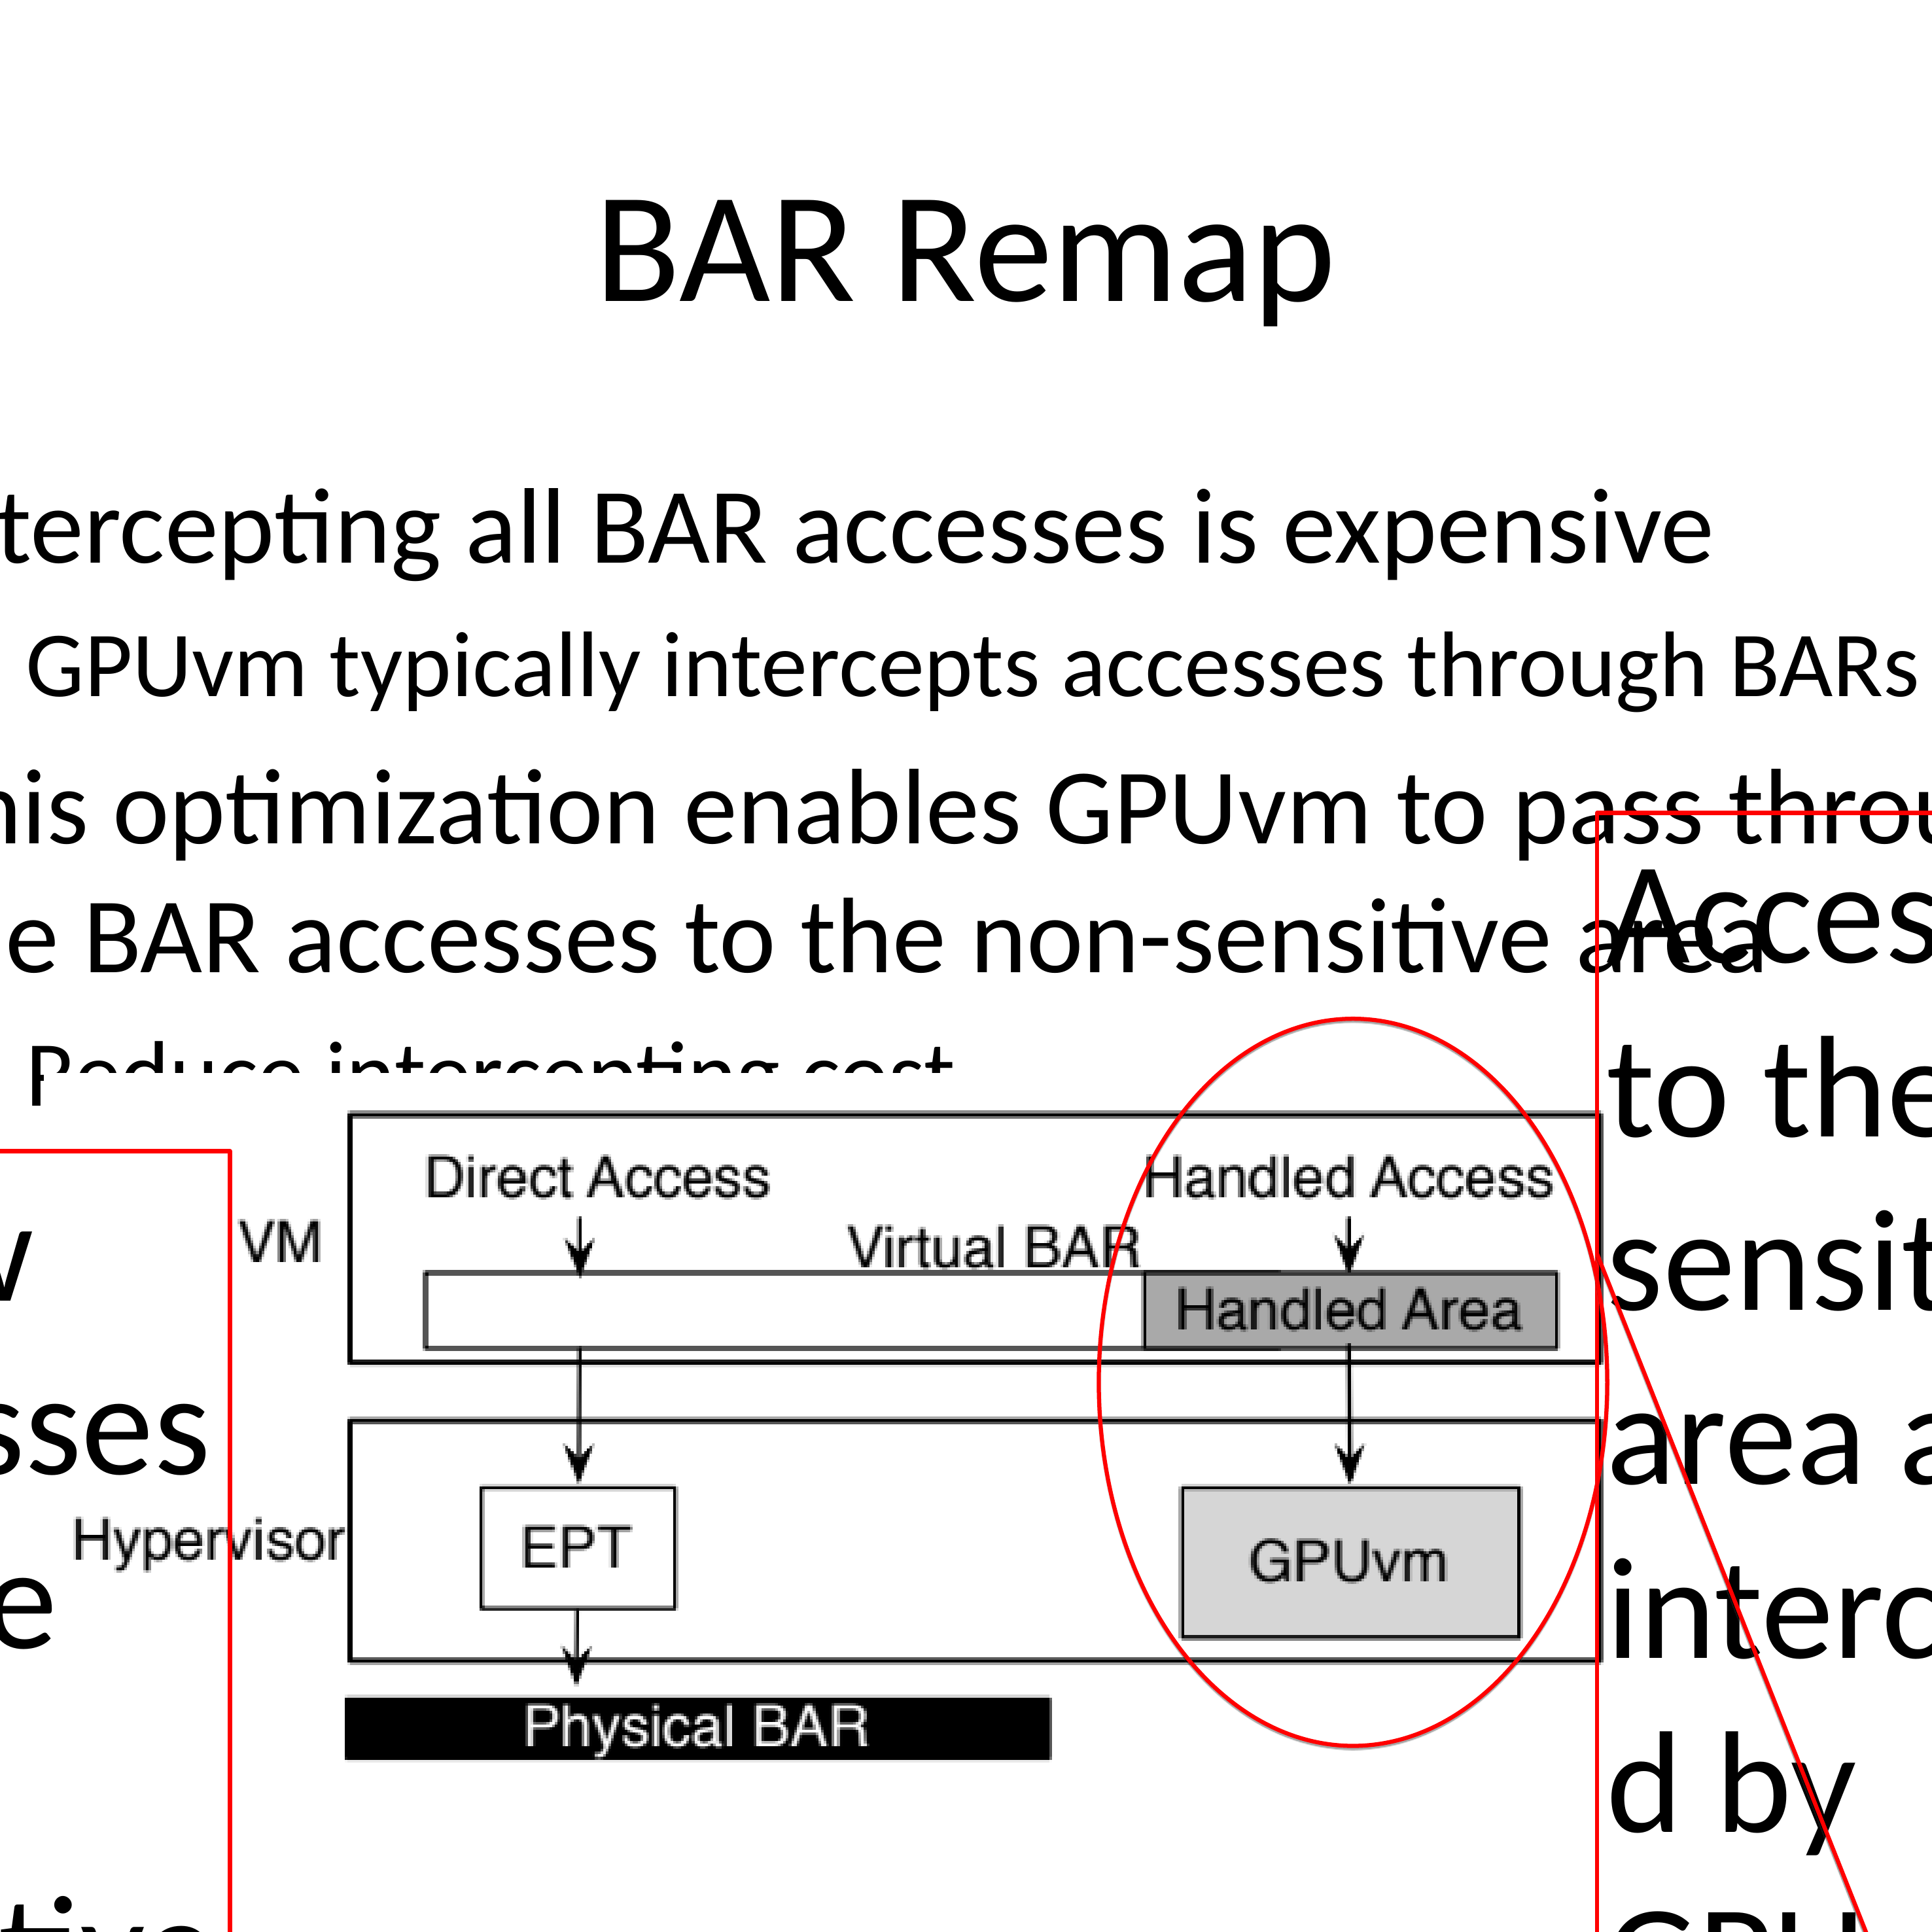

# BAR Remap
Intercepting all BAR accesses is expensive
GPUvm typically intercepts accesses through BARs
This optimization enables GPUvm to pass through the BAR accesses to the non-sensitive area
Reduce intercepting cost
Accesses to the sensitive-area are intercepted by GPUvm
Allow accesses to the non-sensitive area directly